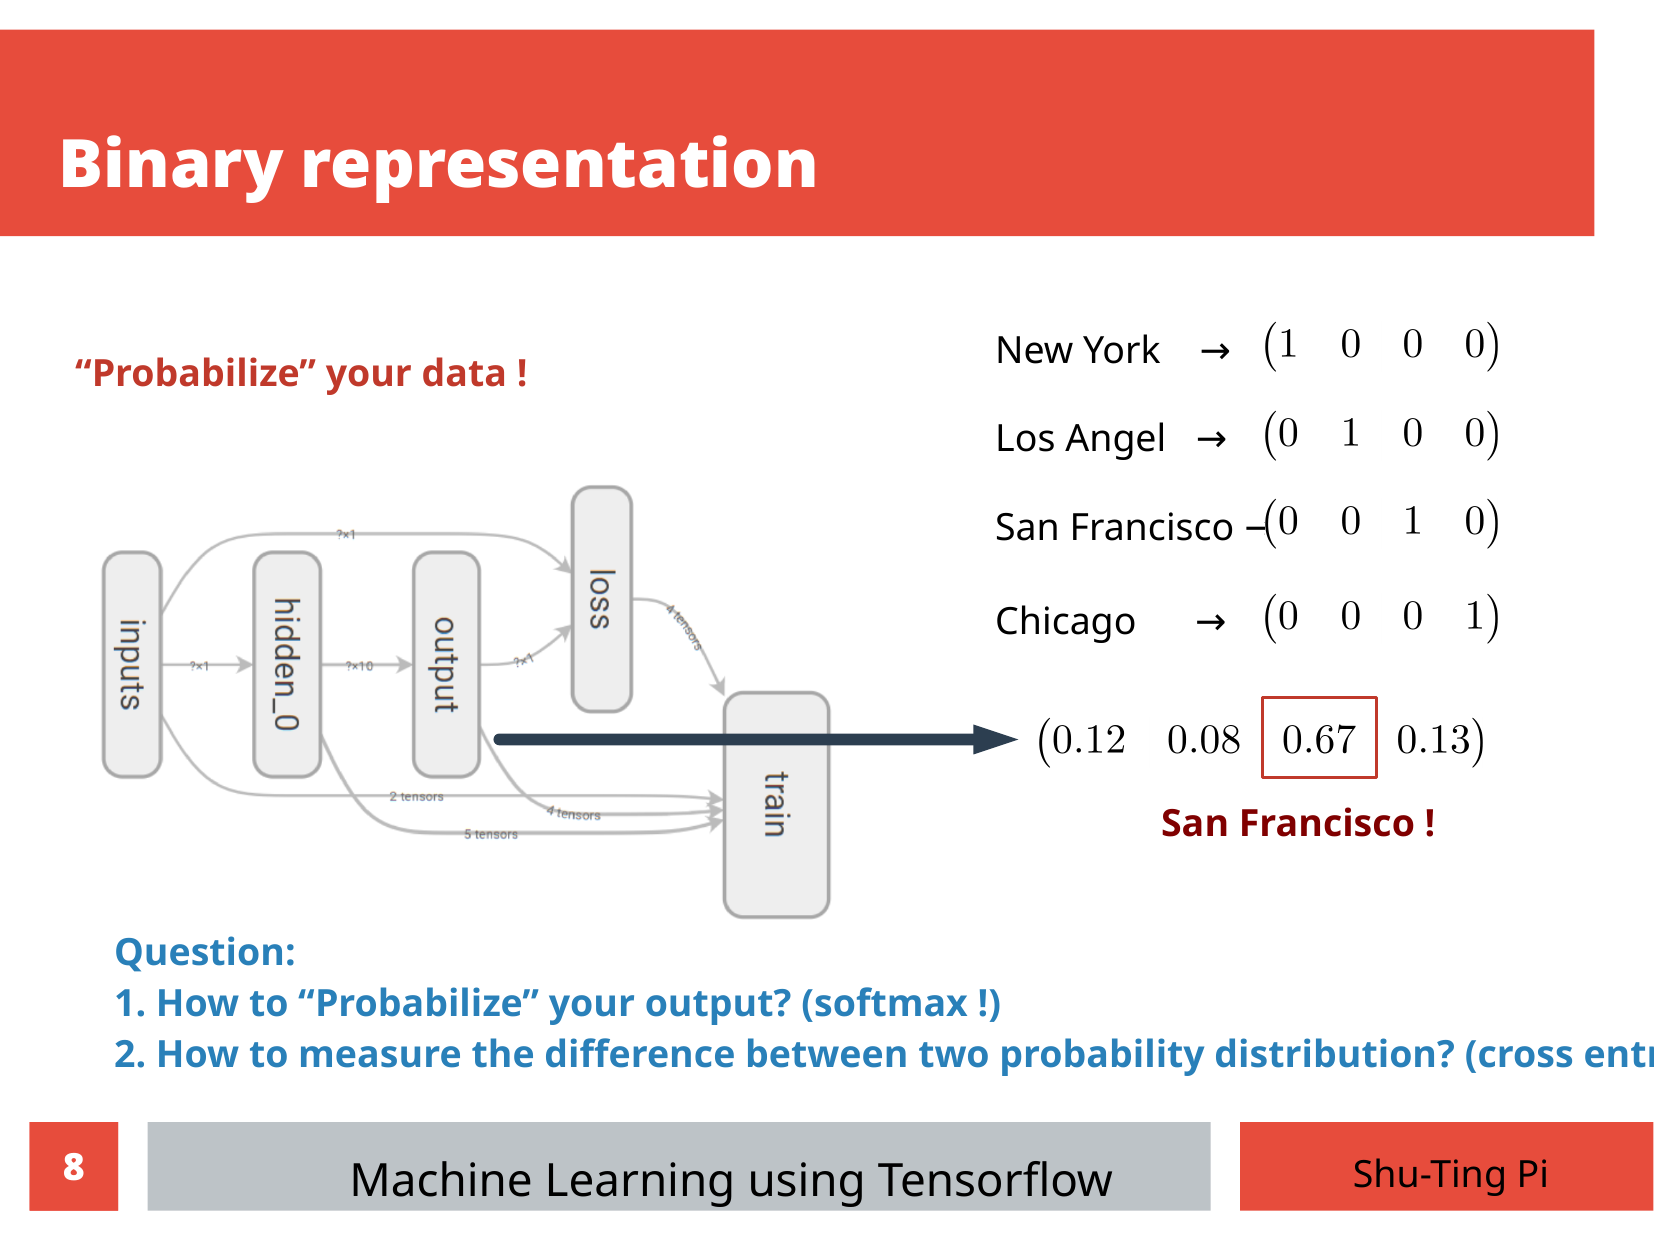

# Binary representation
New York →
“Probabilize” your data !
Los Angel →
San Francisco →
Chicago →
San Francisco !
Question:
1. How to “Probabilize” your output? (softmax !)
2. How to measure the difference between two probability distribution? (cross entropy !)
8
Machine Learning using Tensorflow
Shu-Ting Pi